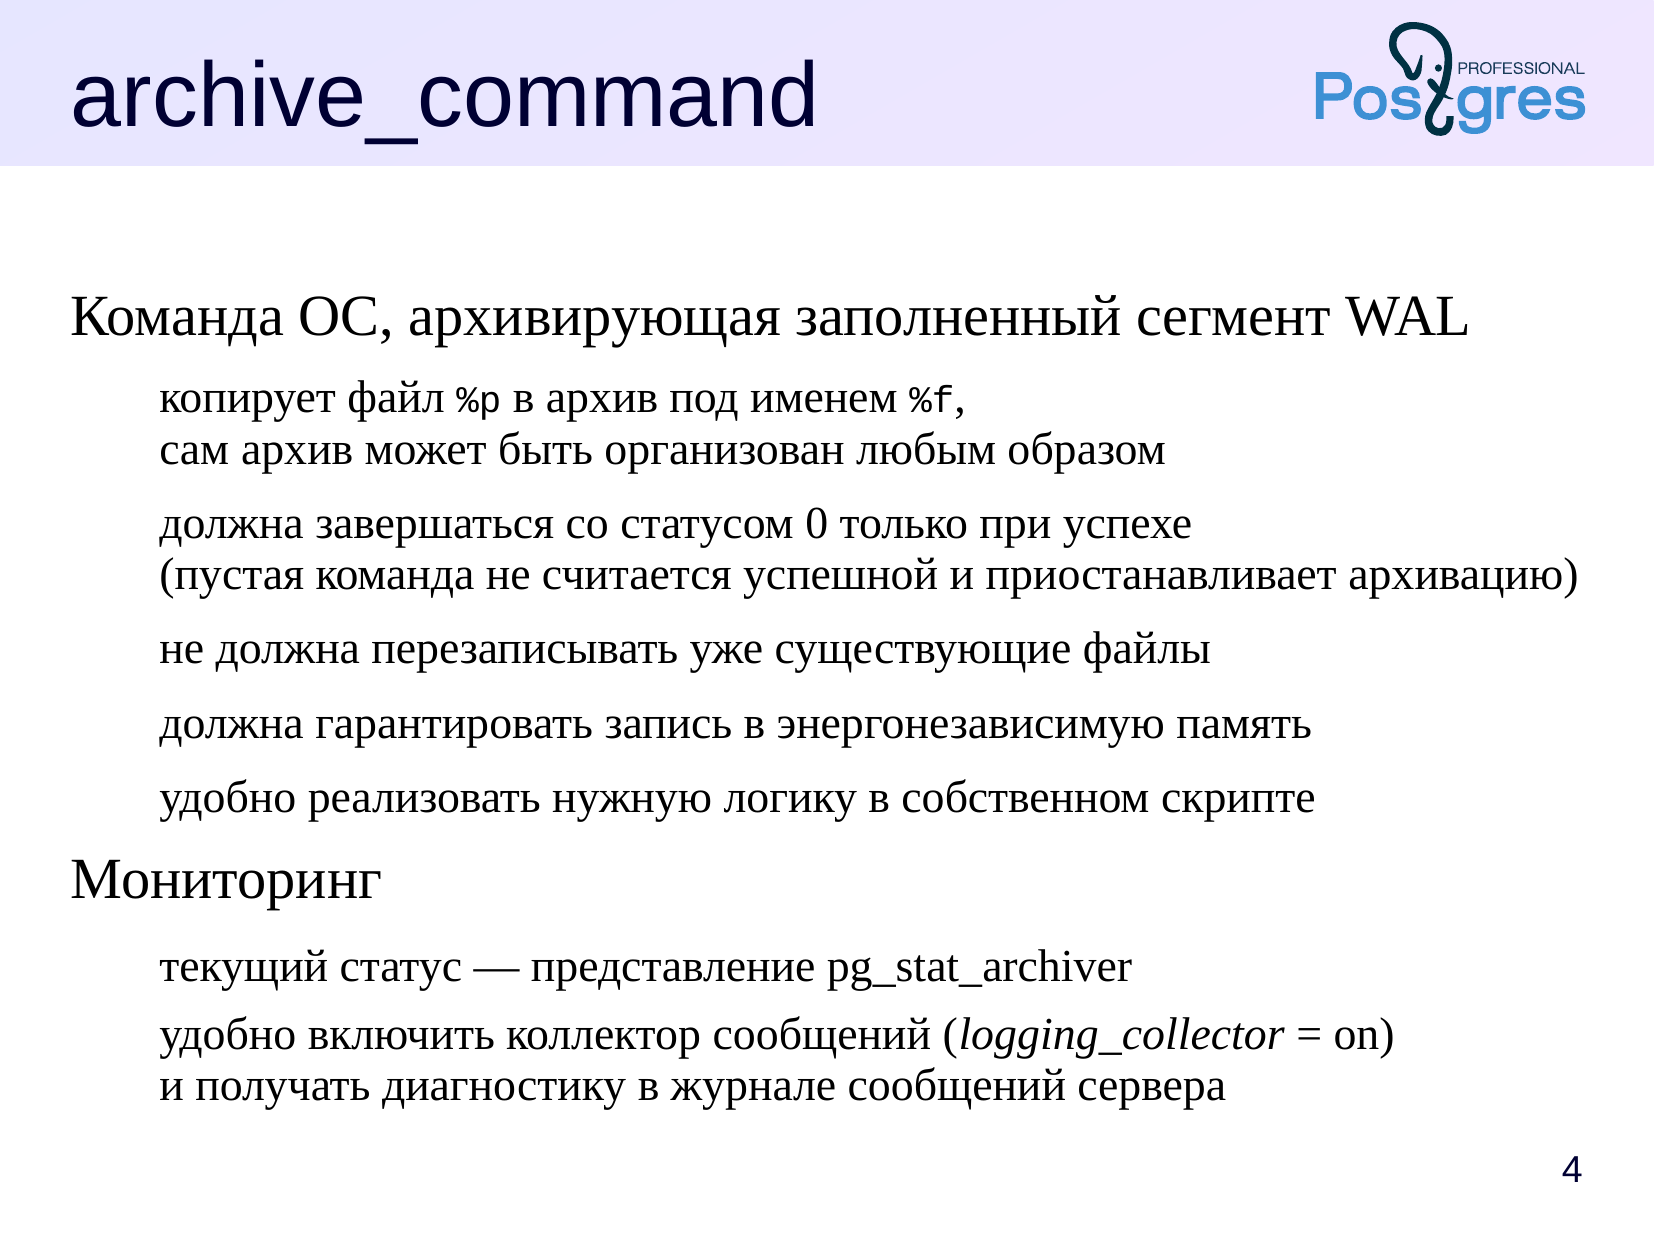

# archive_command
Команда ОС, архивирующая заполненный сегмент WAL
копирует файл %p в архив под именем %f,
сам архив может быть организован любым образом
должна завершаться со статусом 0 только при успехе
(пустая команда не считается успешной и приостанавливает архивацию)
не должна перезаписывать уже существующие файлы
должна гарантировать запись в энергонезависимую память
удобно реализовать нужную логику в собственном скрипте
Мониторинг
текущий статус — представление pg_stat_archiver
удобно включить коллектор сообщений (logging_collector = on)
и получать диагностику в журнале сообщений сервера